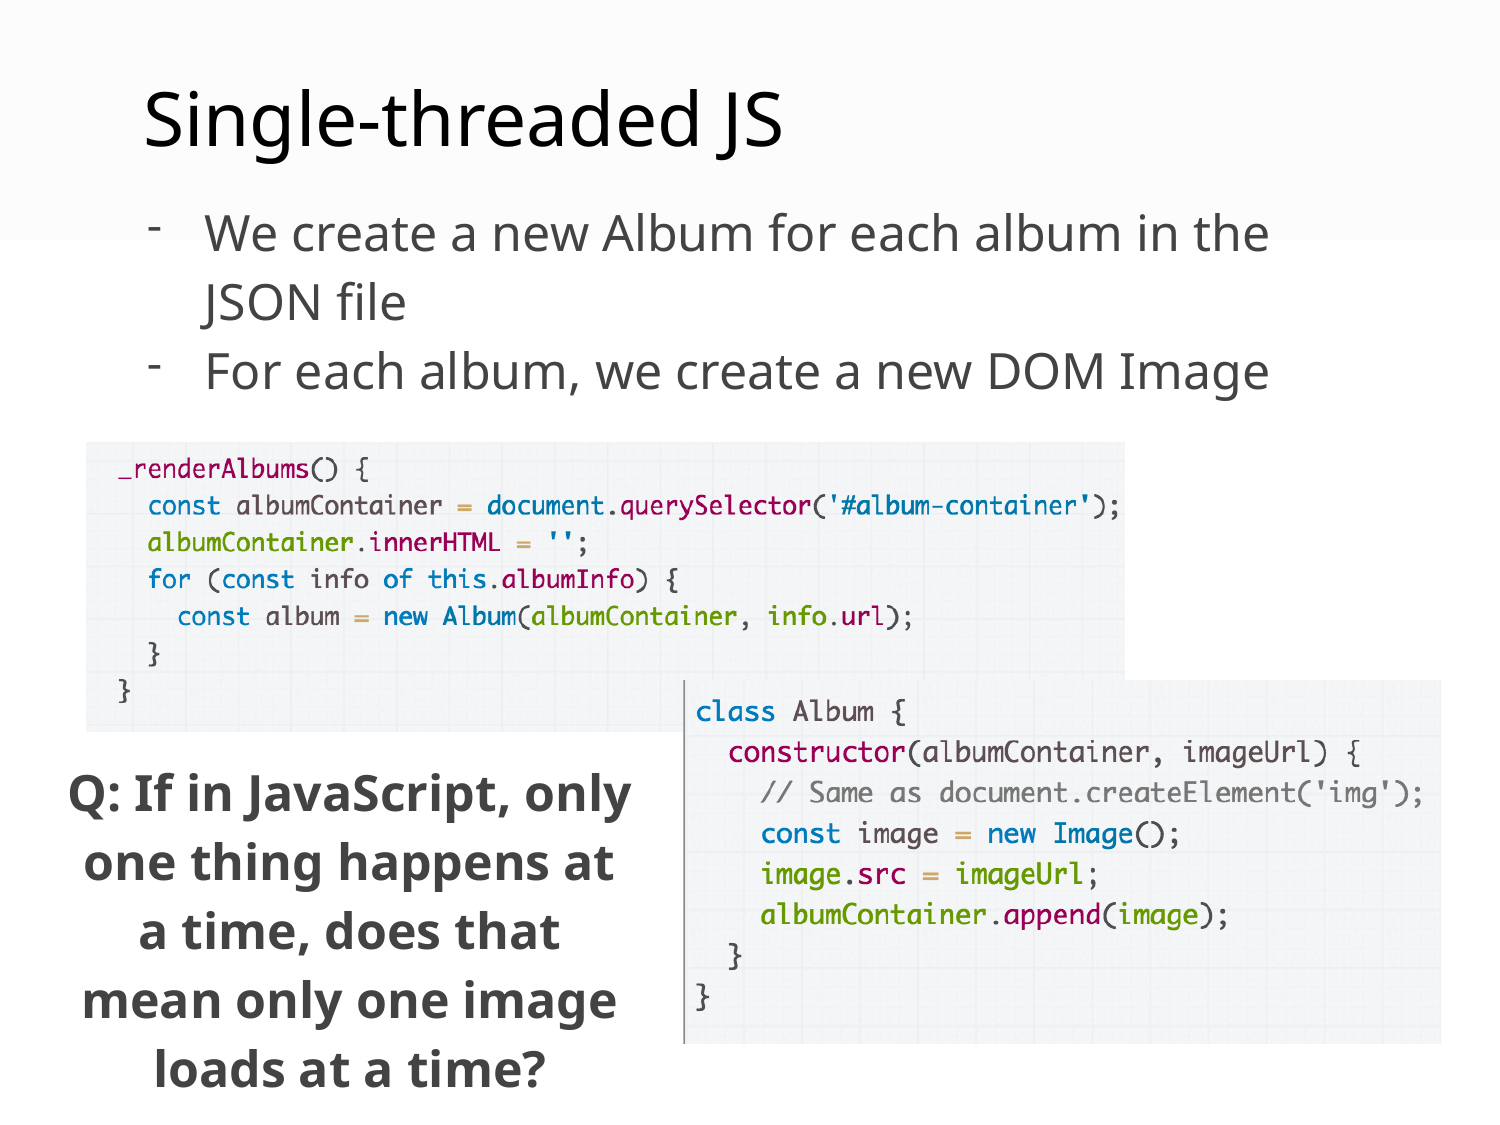

# Single-threaded JS
We create a new Album for each album in the JSON file
For each album, we create a new DOM Image
Q: If in JavaScript, only one thing happens at a time, does that mean only one image loads at a time?